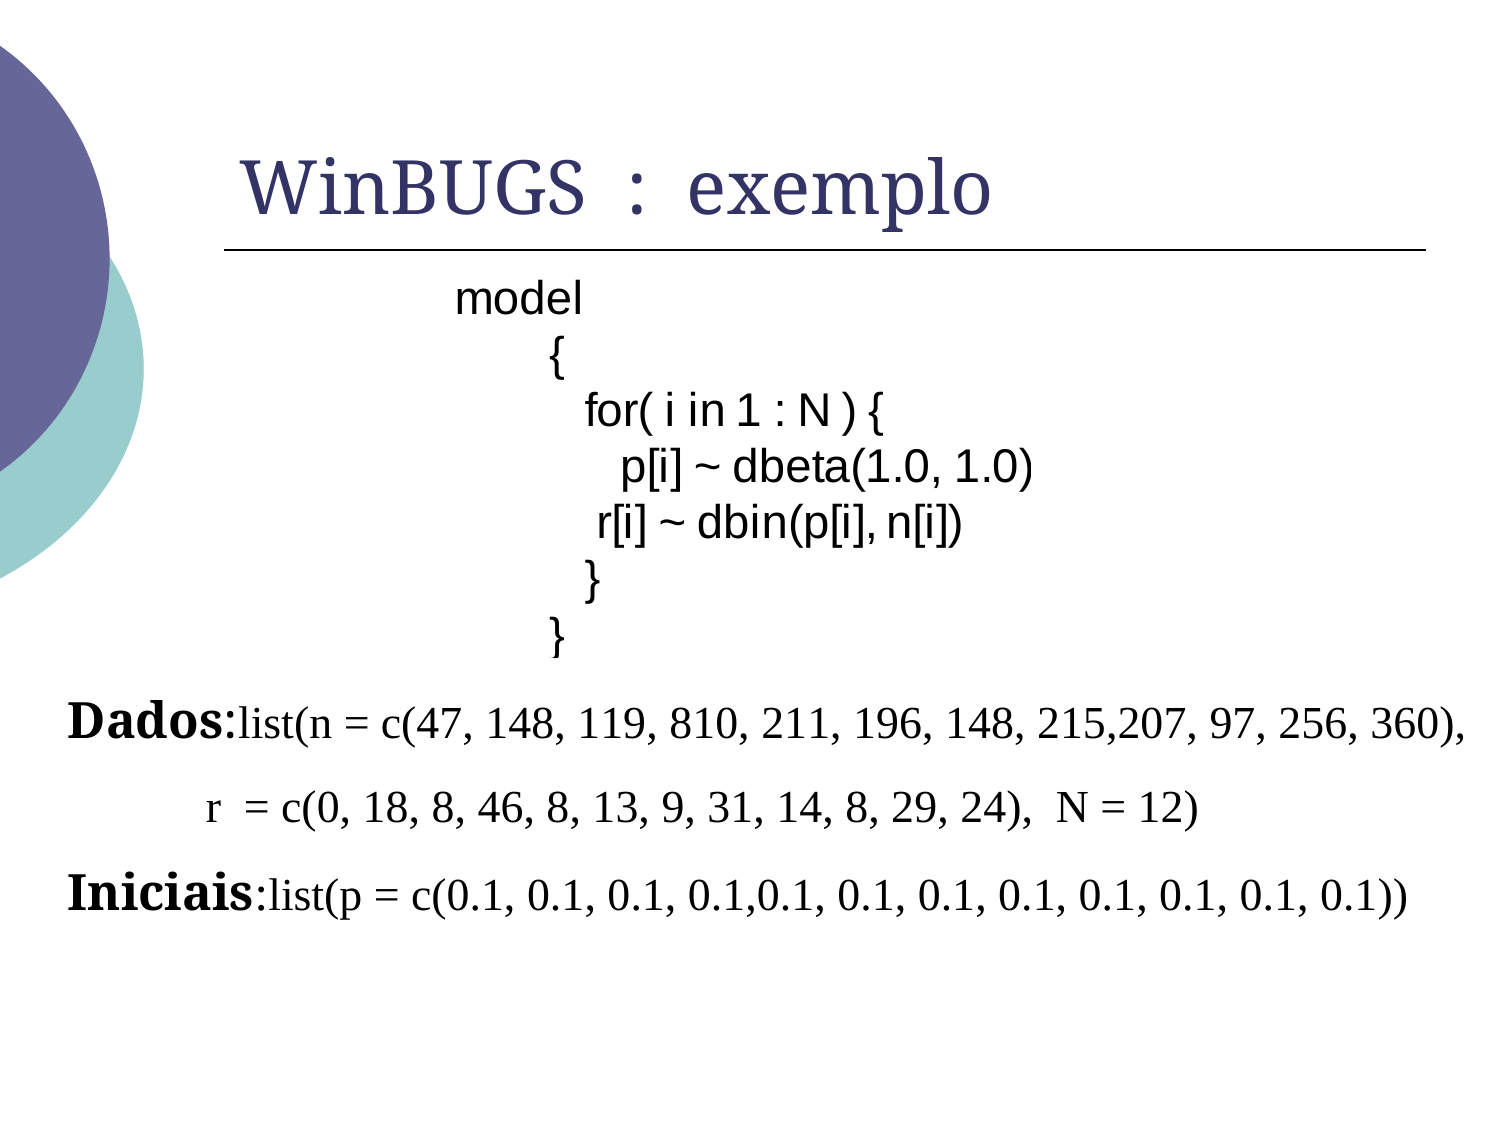

# WinBUGS : exemplo
Dados:list(n = c(47, 148, 119, 810, 211, 196, 148, 215,207, 97, 256, 360),
 r = c(0, 18, 8, 46, 8, 13, 9, 31, 14, 8, 29, 24), N = 12)
Iniciais:list(p = c(0.1, 0.1, 0.1, 0.1,0.1, 0.1, 0.1, 0.1, 0.1, 0.1, 0.1, 0.1))